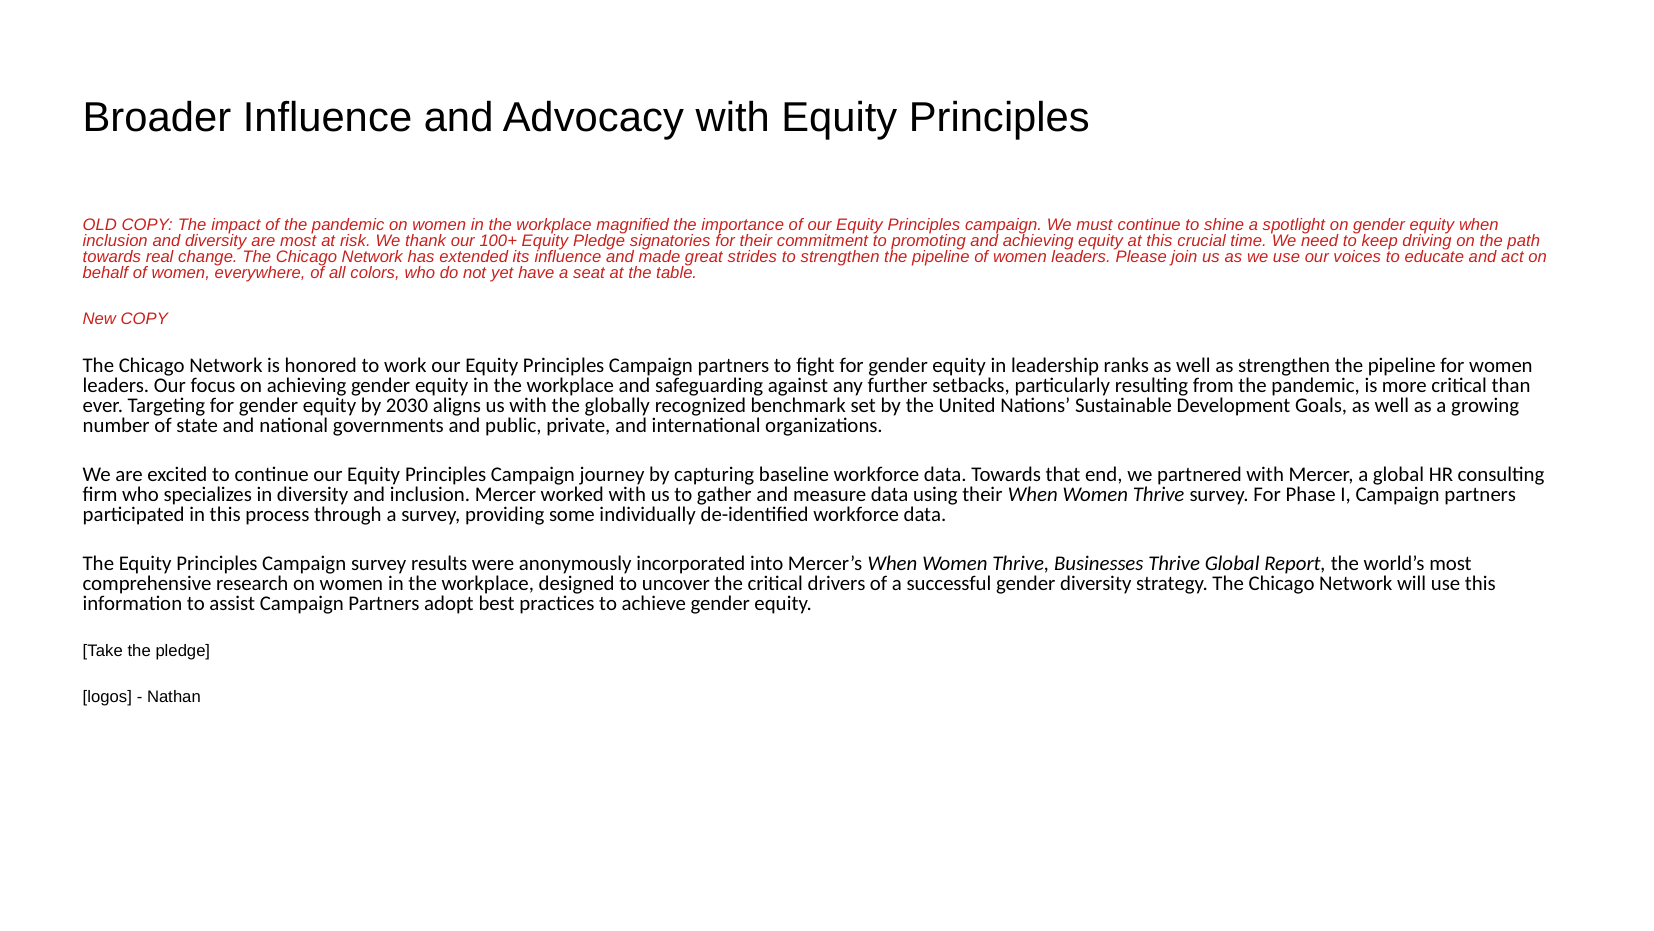

# Broader Influence and Advocacy with Equity Principles
OLD COPY: The impact of the pandemic on women in the workplace magnified the importance of our Equity Principles campaign. We must continue to shine a spotlight on gender equity when inclusion and diversity are most at risk. We thank our 100+ Equity Pledge signatories for their commitment to promoting and achieving equity at this crucial time. We need to keep driving on the path towards real change. The Chicago Network has extended its influence and made great strides to strengthen the pipeline of women leaders. Please join us as we use our voices to educate and act on behalf of women, everywhere, of all colors, who do not yet have a seat at the table.
New COPY
The Chicago Network is honored to work our Equity Principles Campaign partners to fight for gender equity in leadership ranks as well as strengthen the pipeline for women leaders. Our focus on achieving gender equity in the workplace and safeguarding against any further setbacks, particularly resulting from the pandemic, is more critical than ever. Targeting for gender equity by 2030 aligns us with the globally recognized benchmark set by the United Nations’ Sustainable Development Goals, as well as a growing number of state and national governments and public, private, and international organizations.
We are excited to continue our Equity Principles Campaign journey by capturing baseline workforce data. Towards that end, we partnered with Mercer, a global HR consulting firm who specializes in diversity and inclusion. Mercer worked with us to gather and measure data using their When Women Thrive survey. For Phase I, Campaign partners participated in this process through a survey, providing some individually de-identified workforce data.
The Equity Principles Campaign survey results were anonymously incorporated into Mercer’s When Women Thrive, Businesses Thrive Global Report, the world’s most comprehensive research on women in the workplace, designed to uncover the critical drivers of a successful gender diversity strategy. The Chicago Network will use this information to assist Campaign Partners adopt best practices to achieve gender equity.
[Take the pledge]
[logos] - Nathan